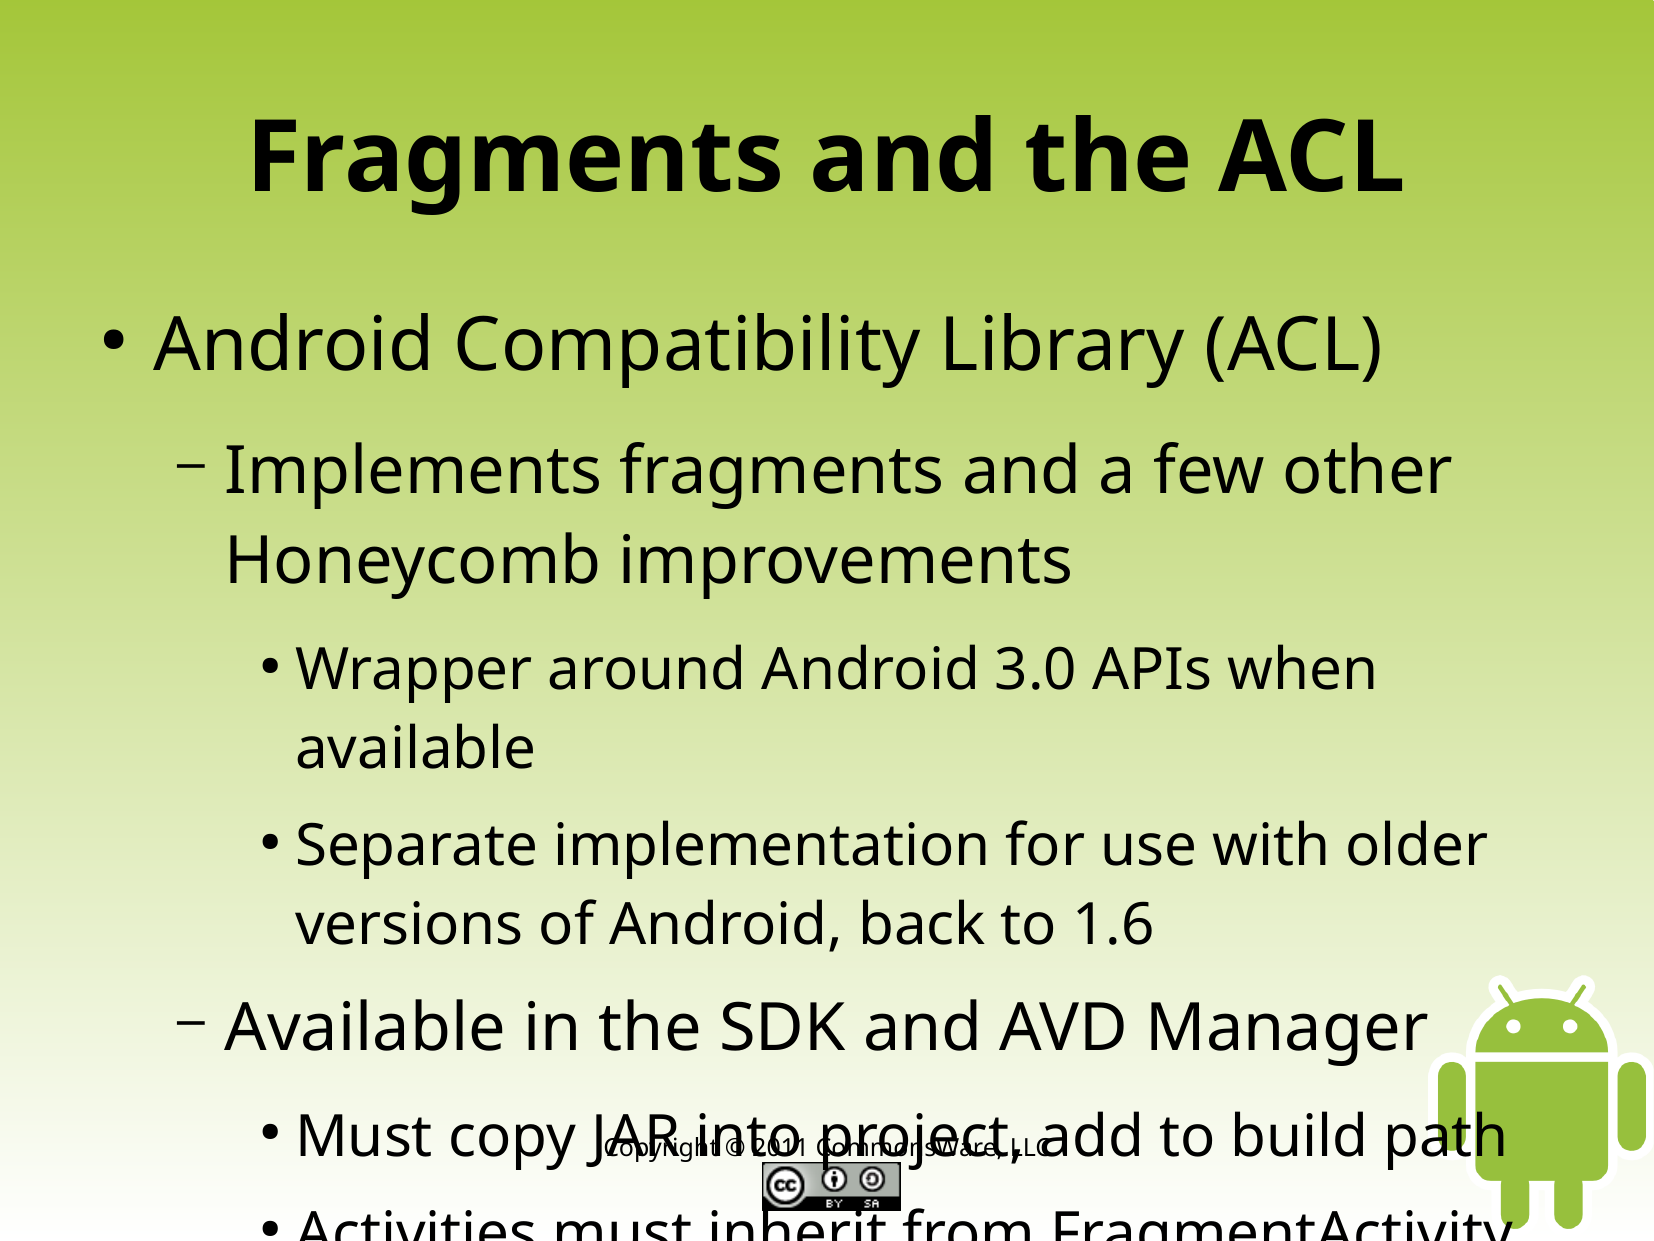

# Fragments and the ACL
Android Compatibility Library (ACL)
Implements fragments and a few other Honeycomb improvements
Wrapper around Android 3.0 APIs when available
Separate implementation for use with older versions of Android, back to 1.6
Available in the SDK and AVD Manager
Must copy JAR into project, add to build path
Activities must inherit from FragmentActivity